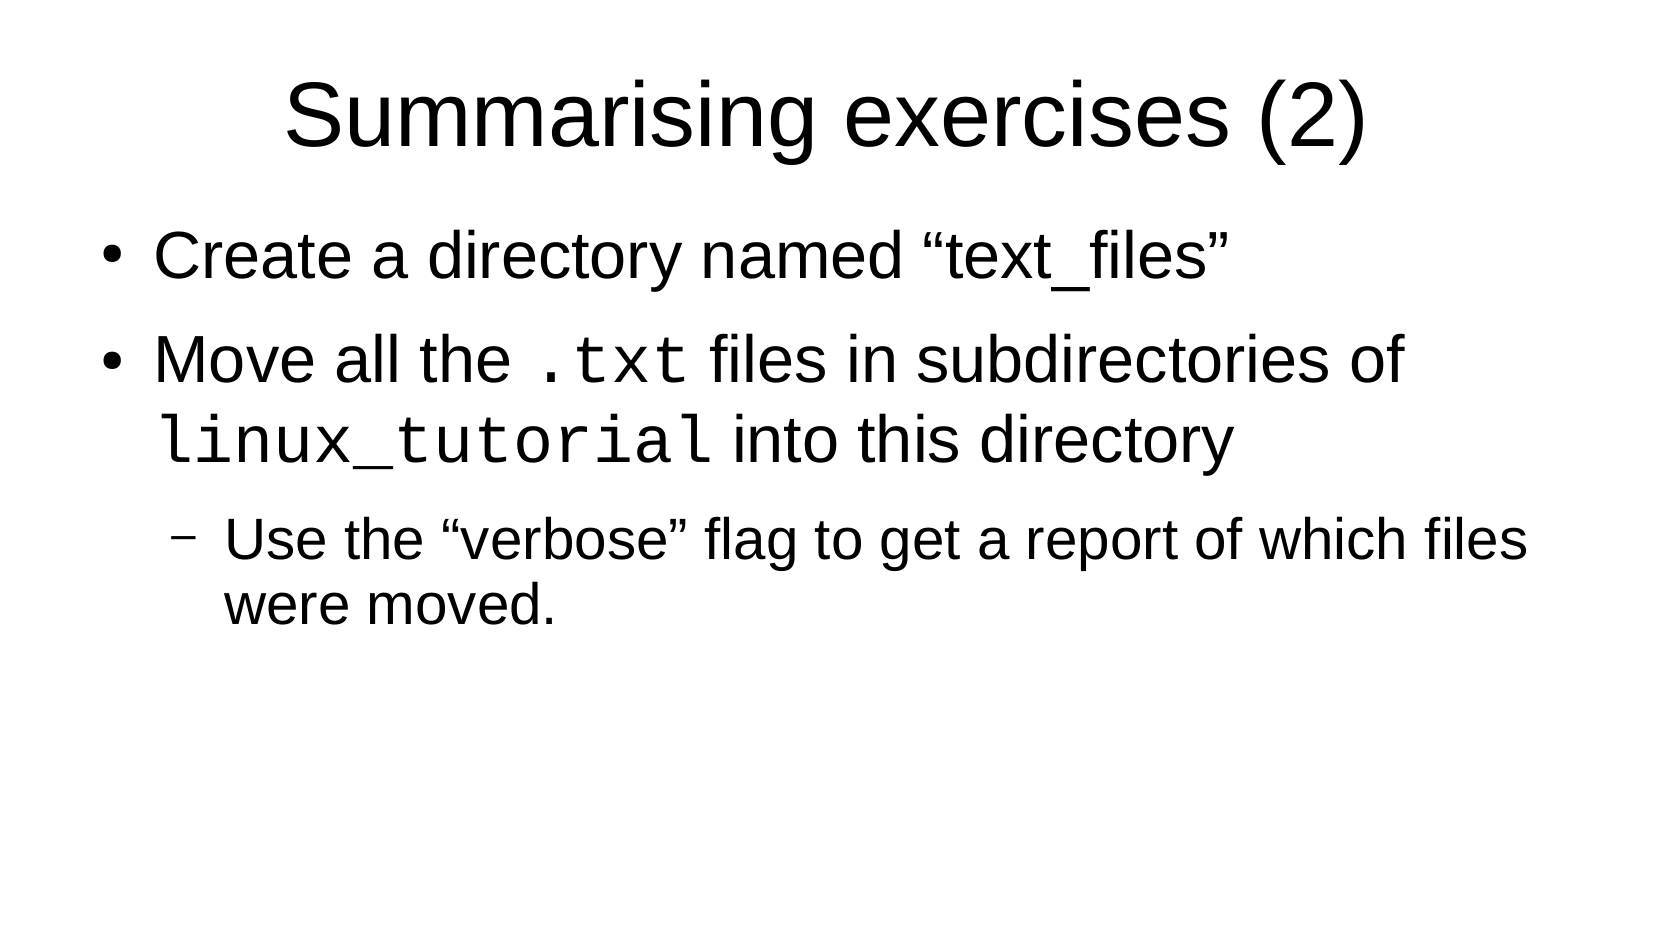

# Summarising exercises (2)
Create a directory named “text_files”
Move all the .txt files in subdirectories of linux_tutorial into this directory
Use the “verbose” flag to get a report of which files were moved.